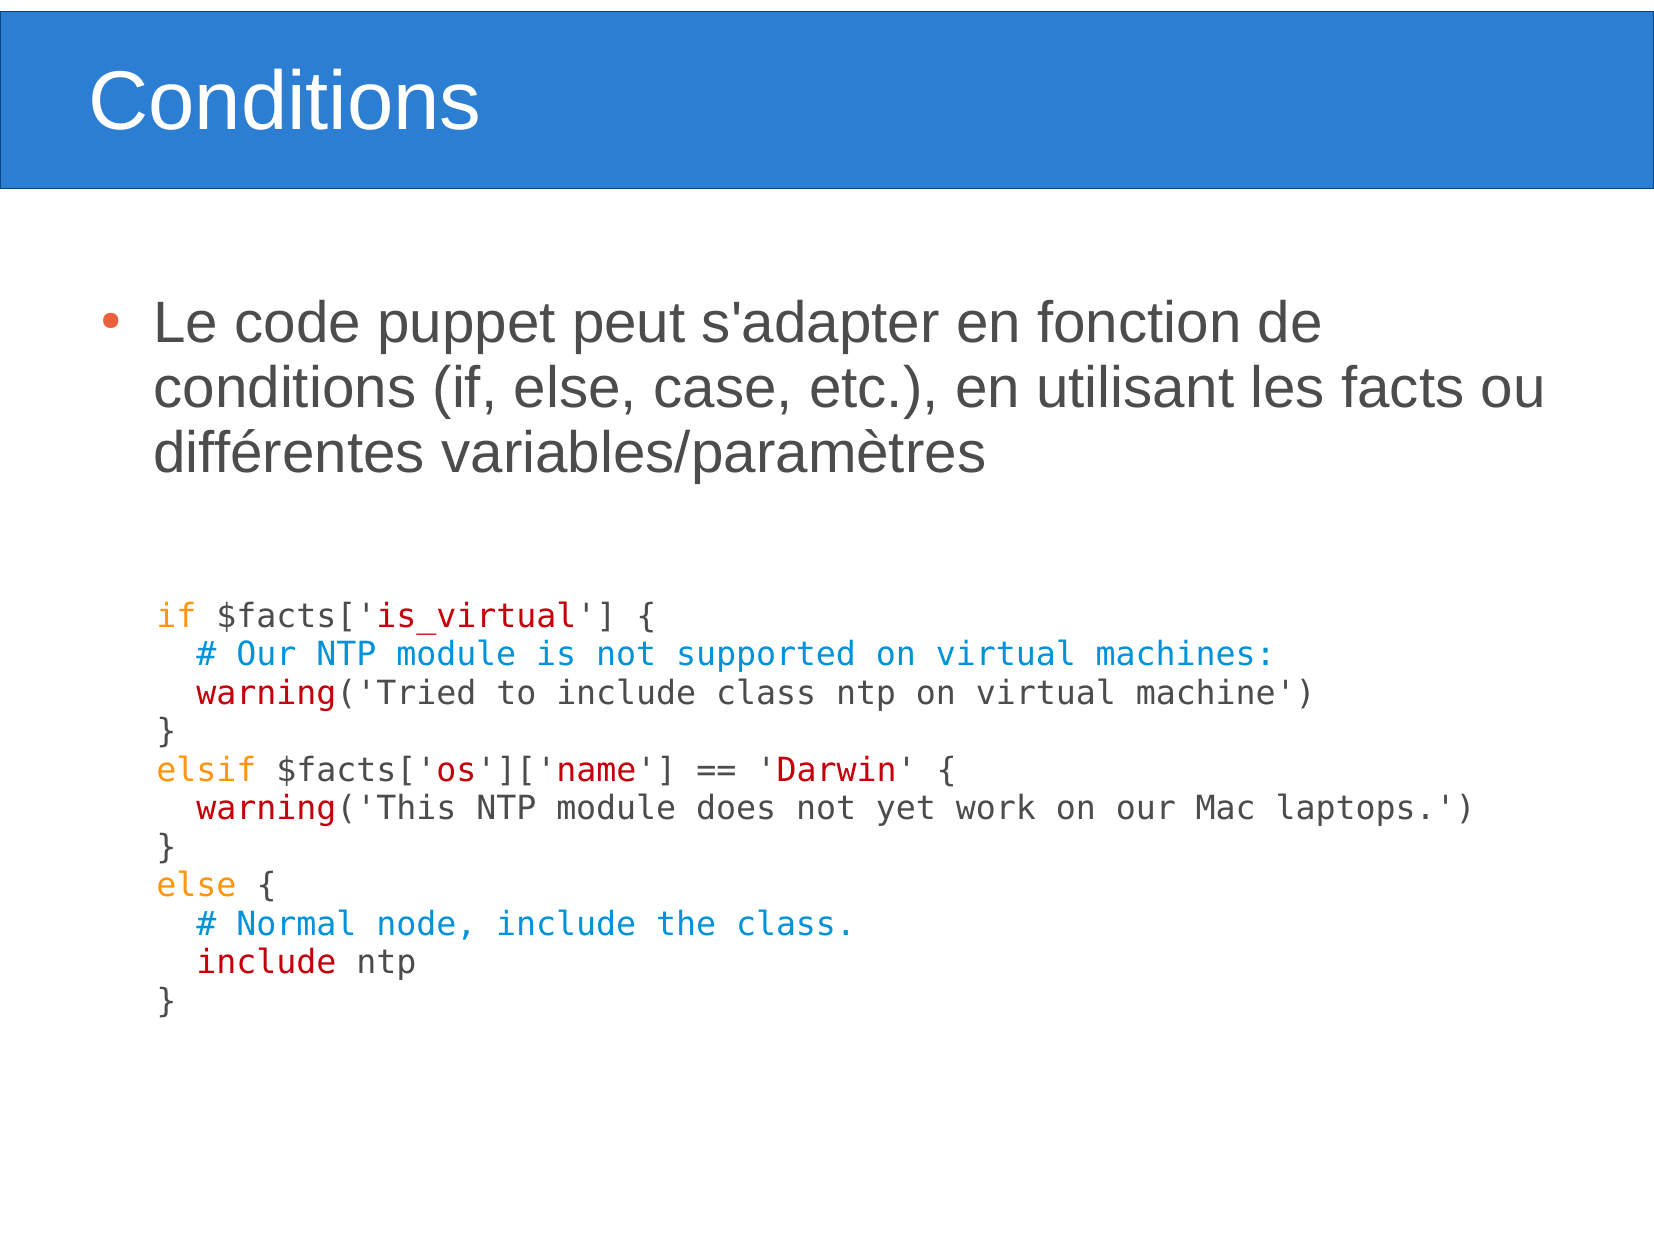

# Conditions
Le code puppet peut s'adapter en fonction de conditions (if, else, case, etc.), en utilisant les facts ou différentes variables/paramètres
if $facts['is_virtual'] {
 # Our NTP module is not supported on virtual machines:
 warning('Tried to include class ntp on virtual machine')
}
elsif $facts['os']['name'] == 'Darwin' {
 warning('This NTP module does not yet work on our Mac laptops.')
}
else {
 # Normal node, include the class.
 include ntp
}